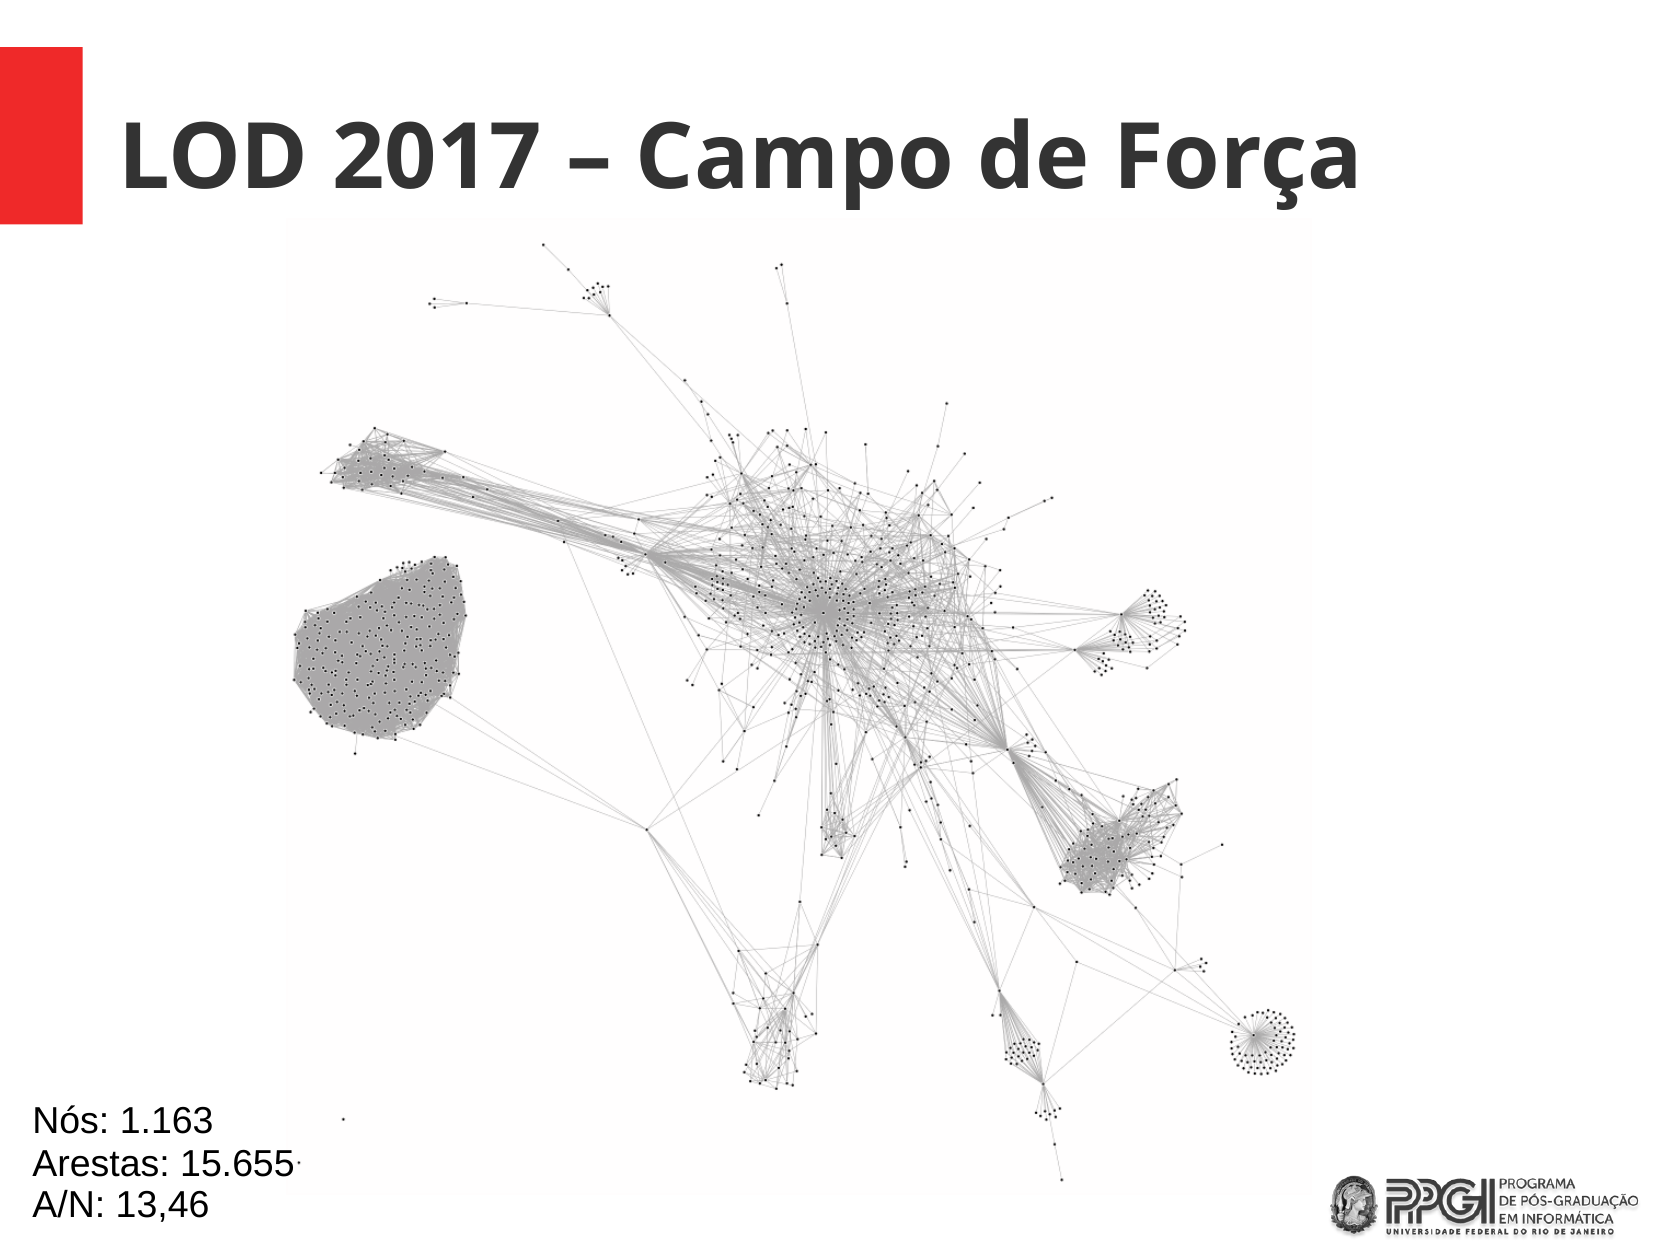

# LOD 2017 – Campo de Força
Nós: 1.163
Arestas: 15.655
A/N: 13,46